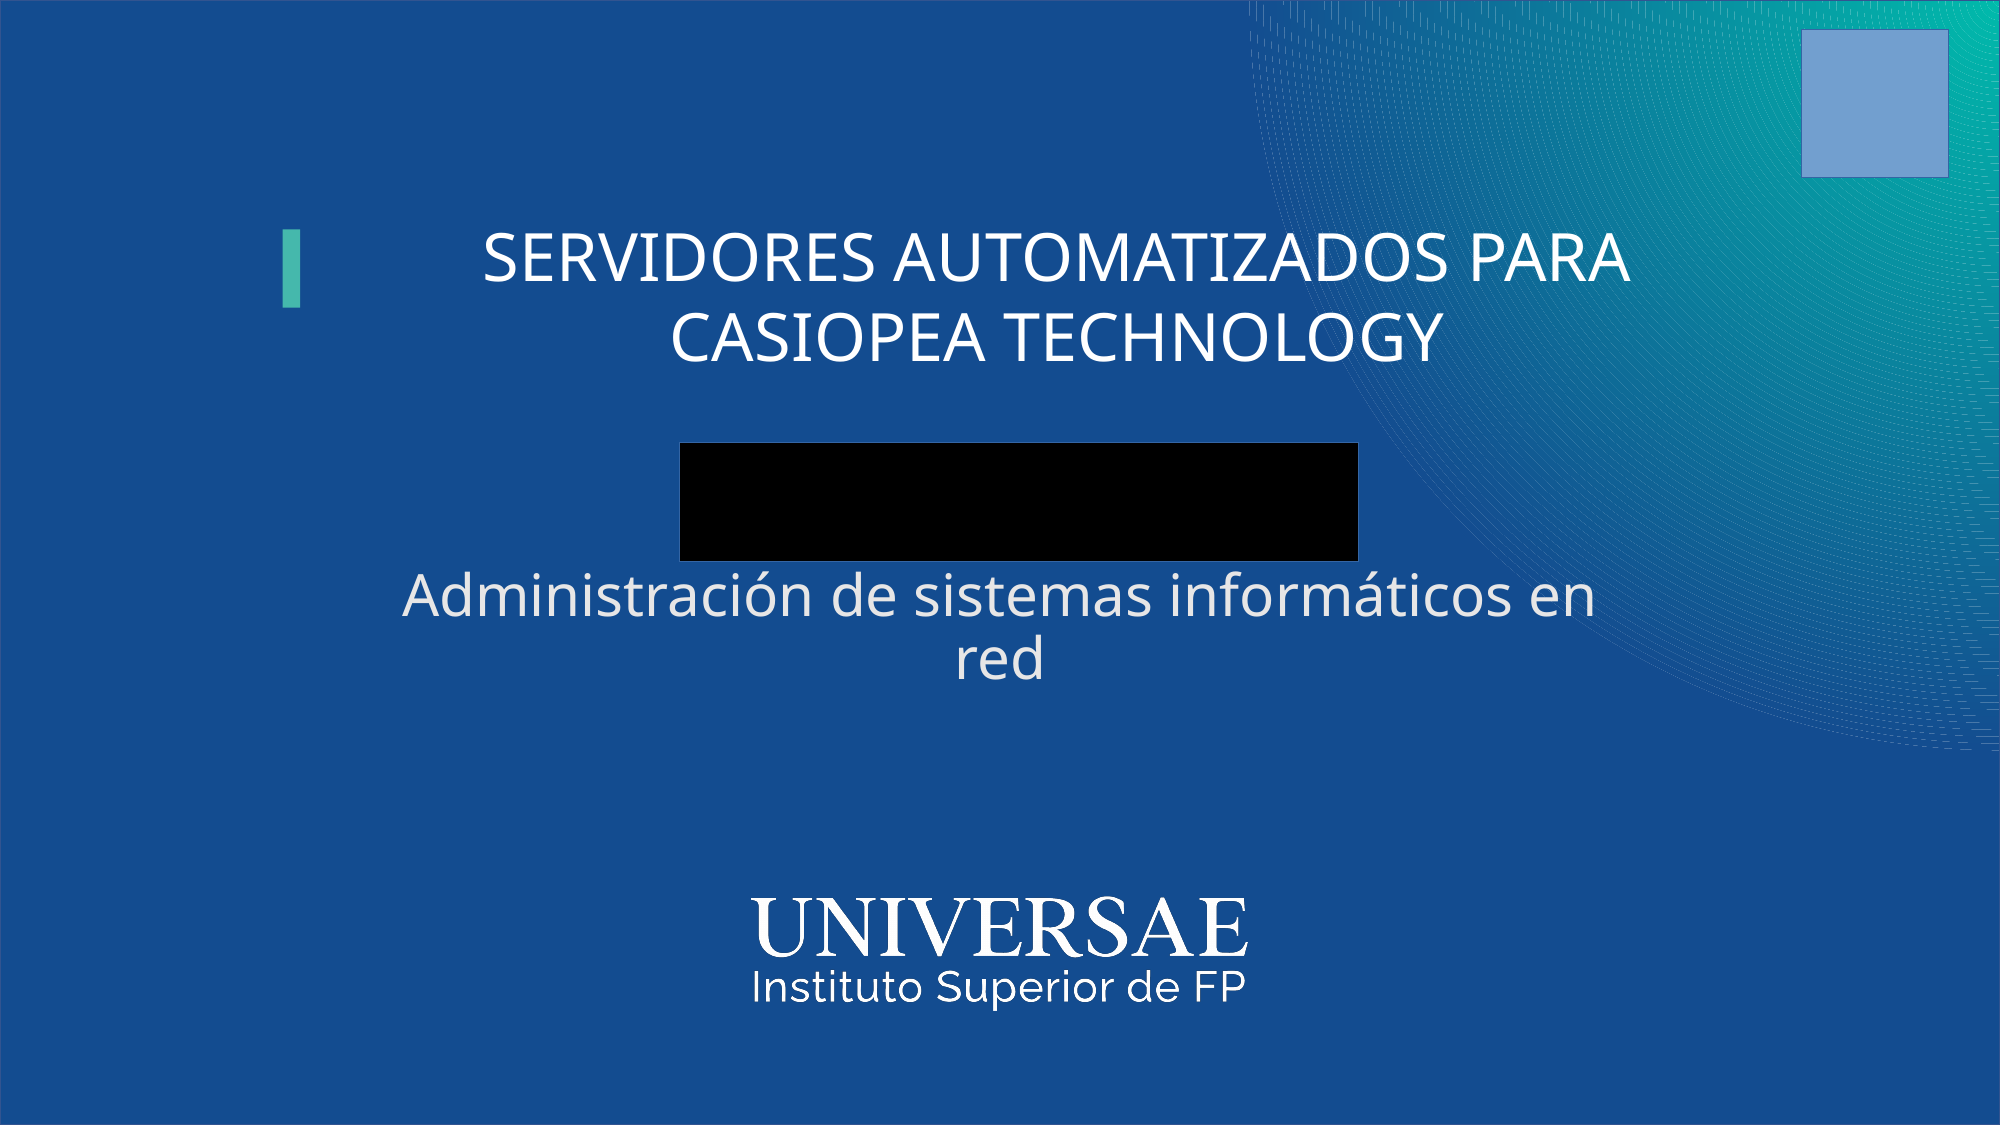

SERVIDORES AUTOMATIZADOS PARA CASIOPEA TECHNOLOGY
Javier Carrillo García
Curso 2024-2025
Administración de sistemas informáticos en red